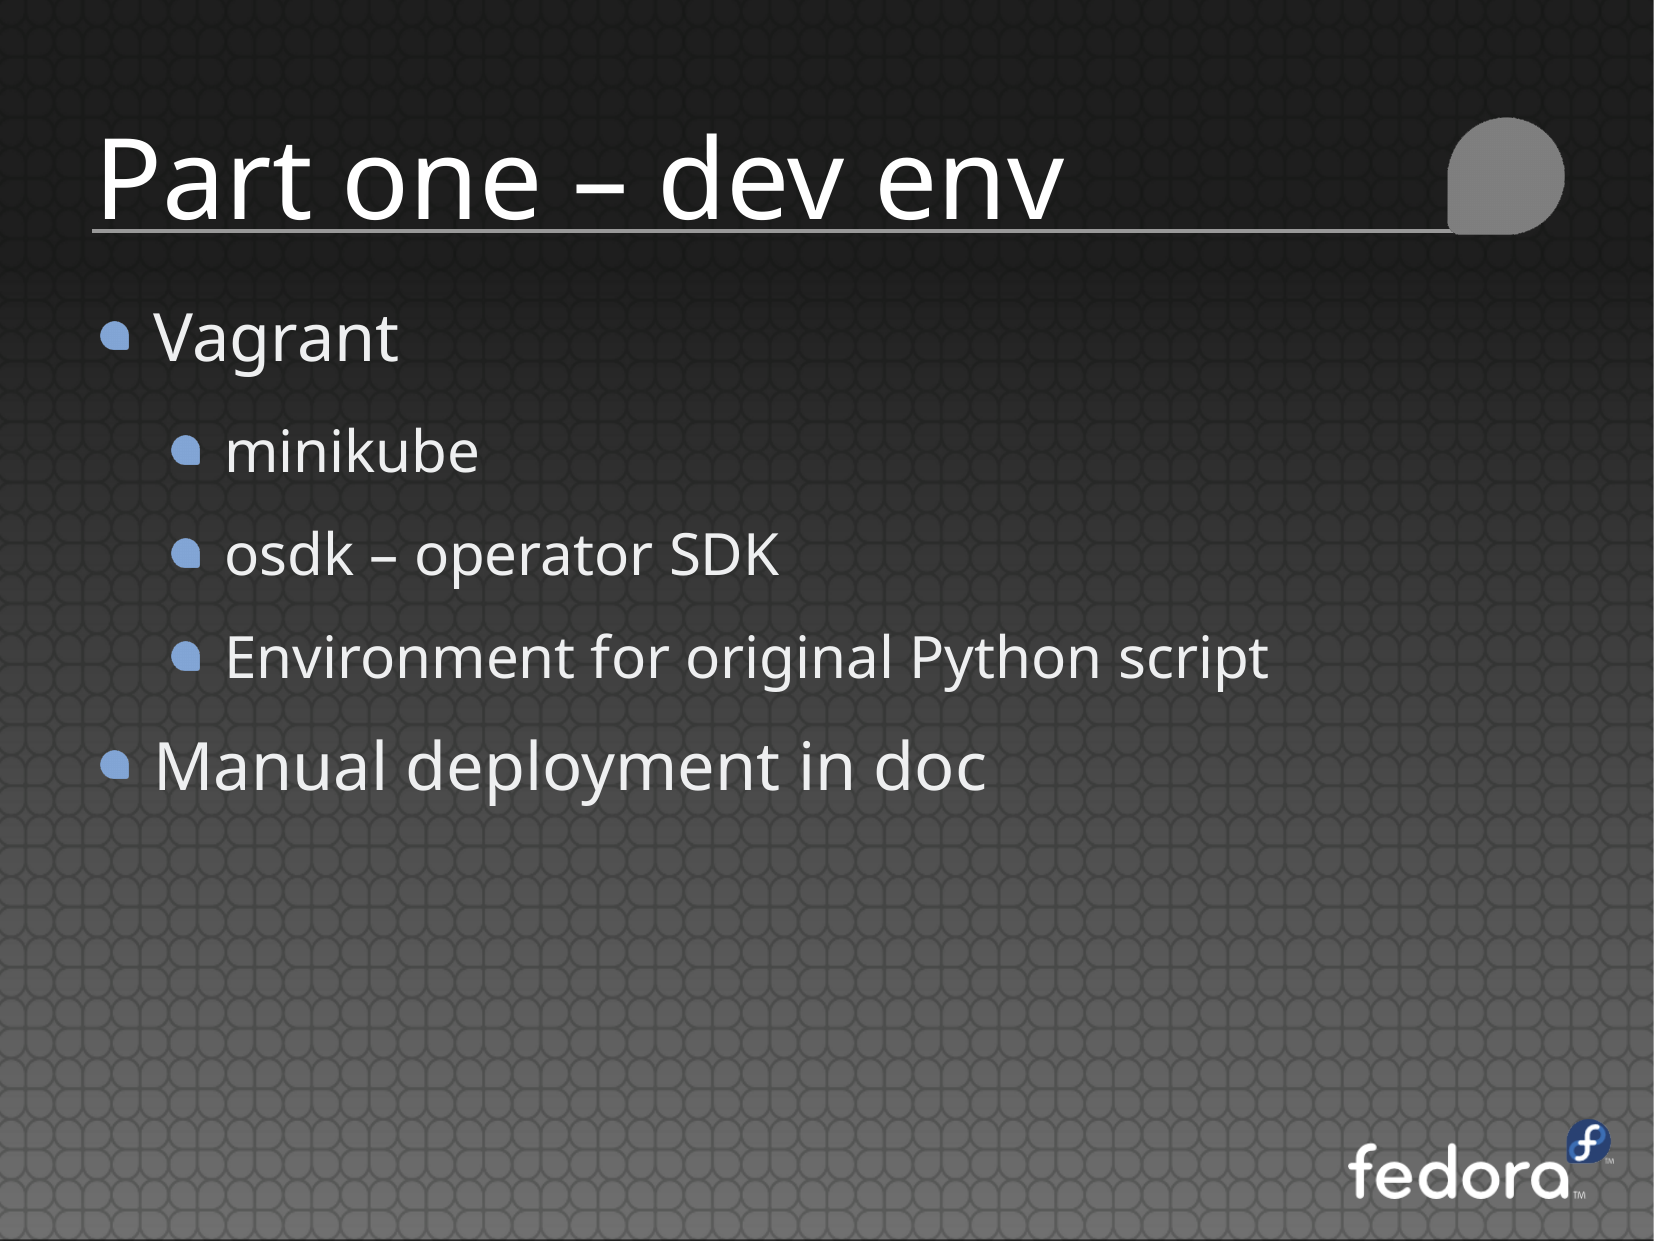

Part one – dev env
# Vagrant
minikube
osdk – operator SDK
Environment for original Python script
Manual deployment in doc